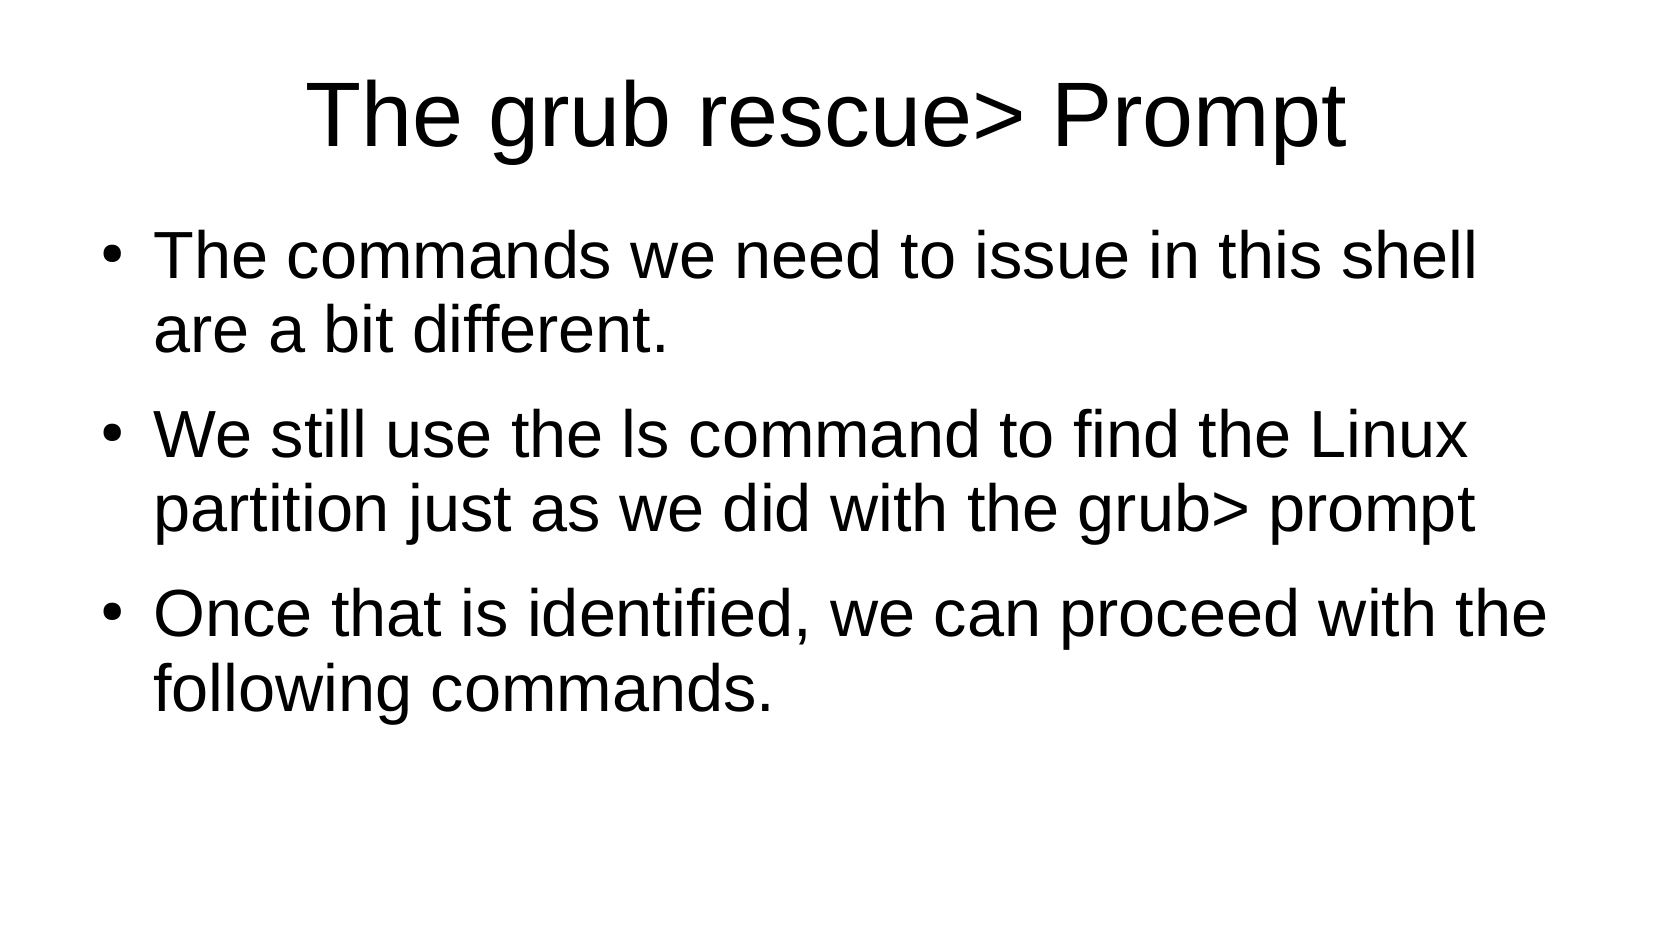

# The grub rescue> Prompt
The commands we need to issue in this shell are a bit different.
We still use the ls command to find the Linux partition just as we did with the grub> prompt
Once that is identified, we can proceed with the following commands.